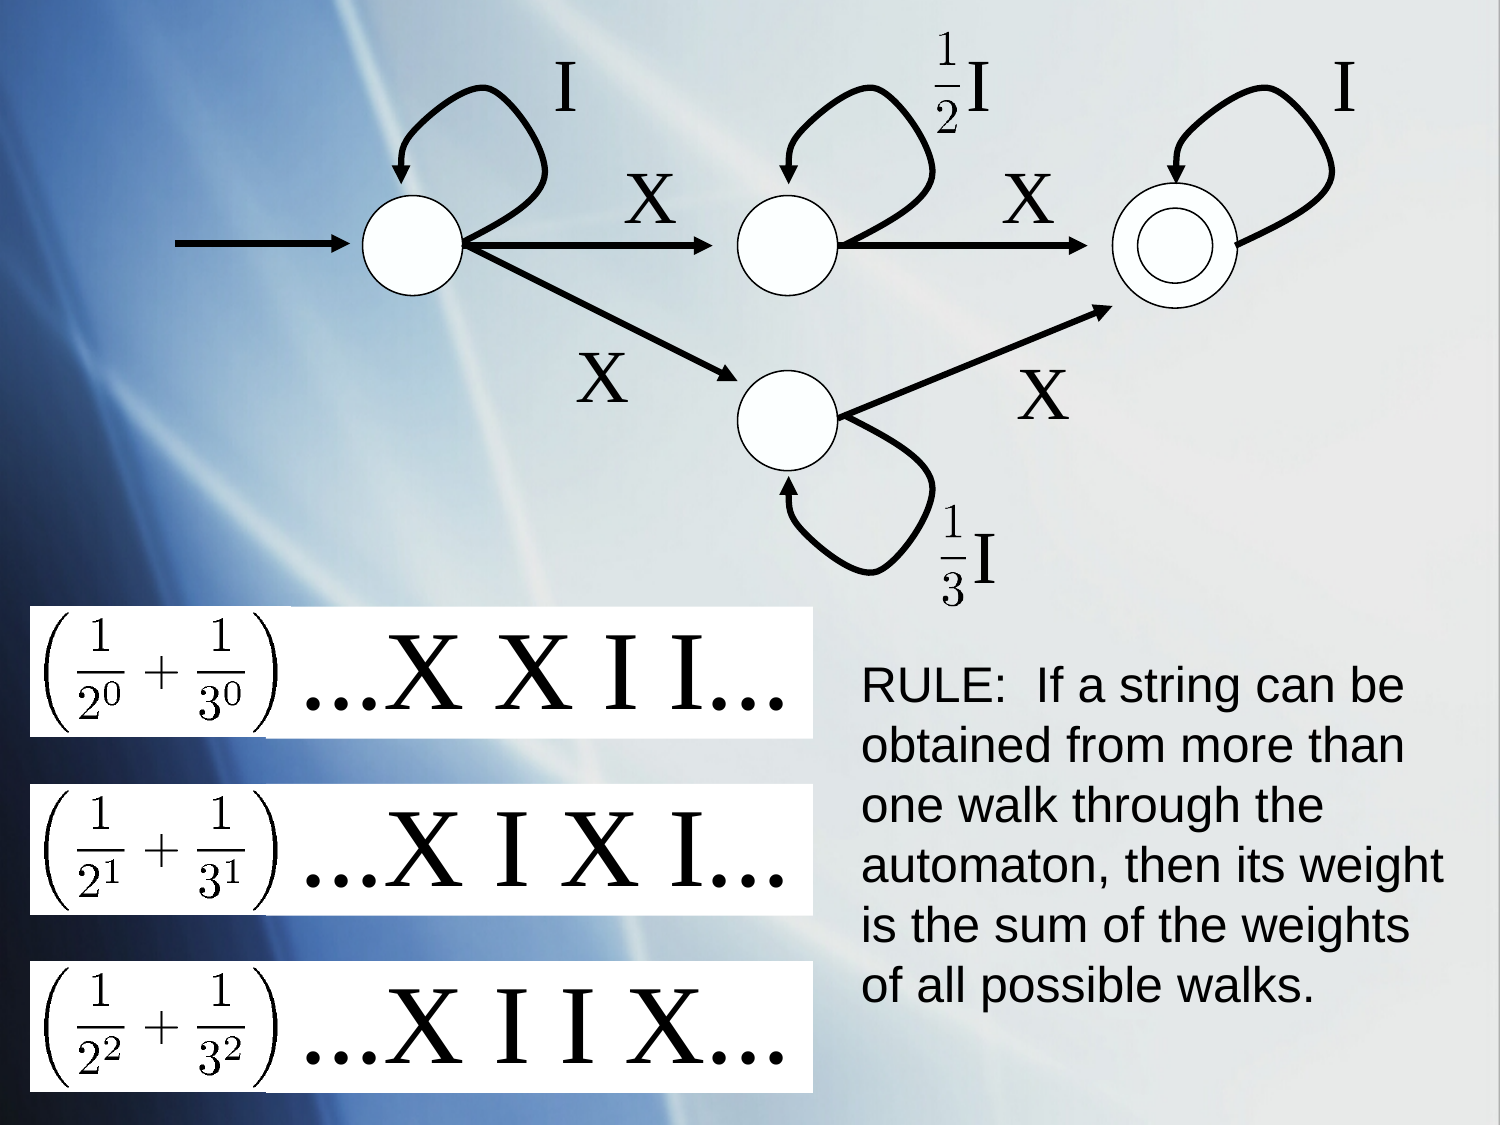

I
I
I
X
X
X
X
I
...X X I I...
RULE: If a string can be obtained from more than one walk through the automaton, then its weight is the sum of the weights of all possible walks.
...X I X I...
...X I I X...